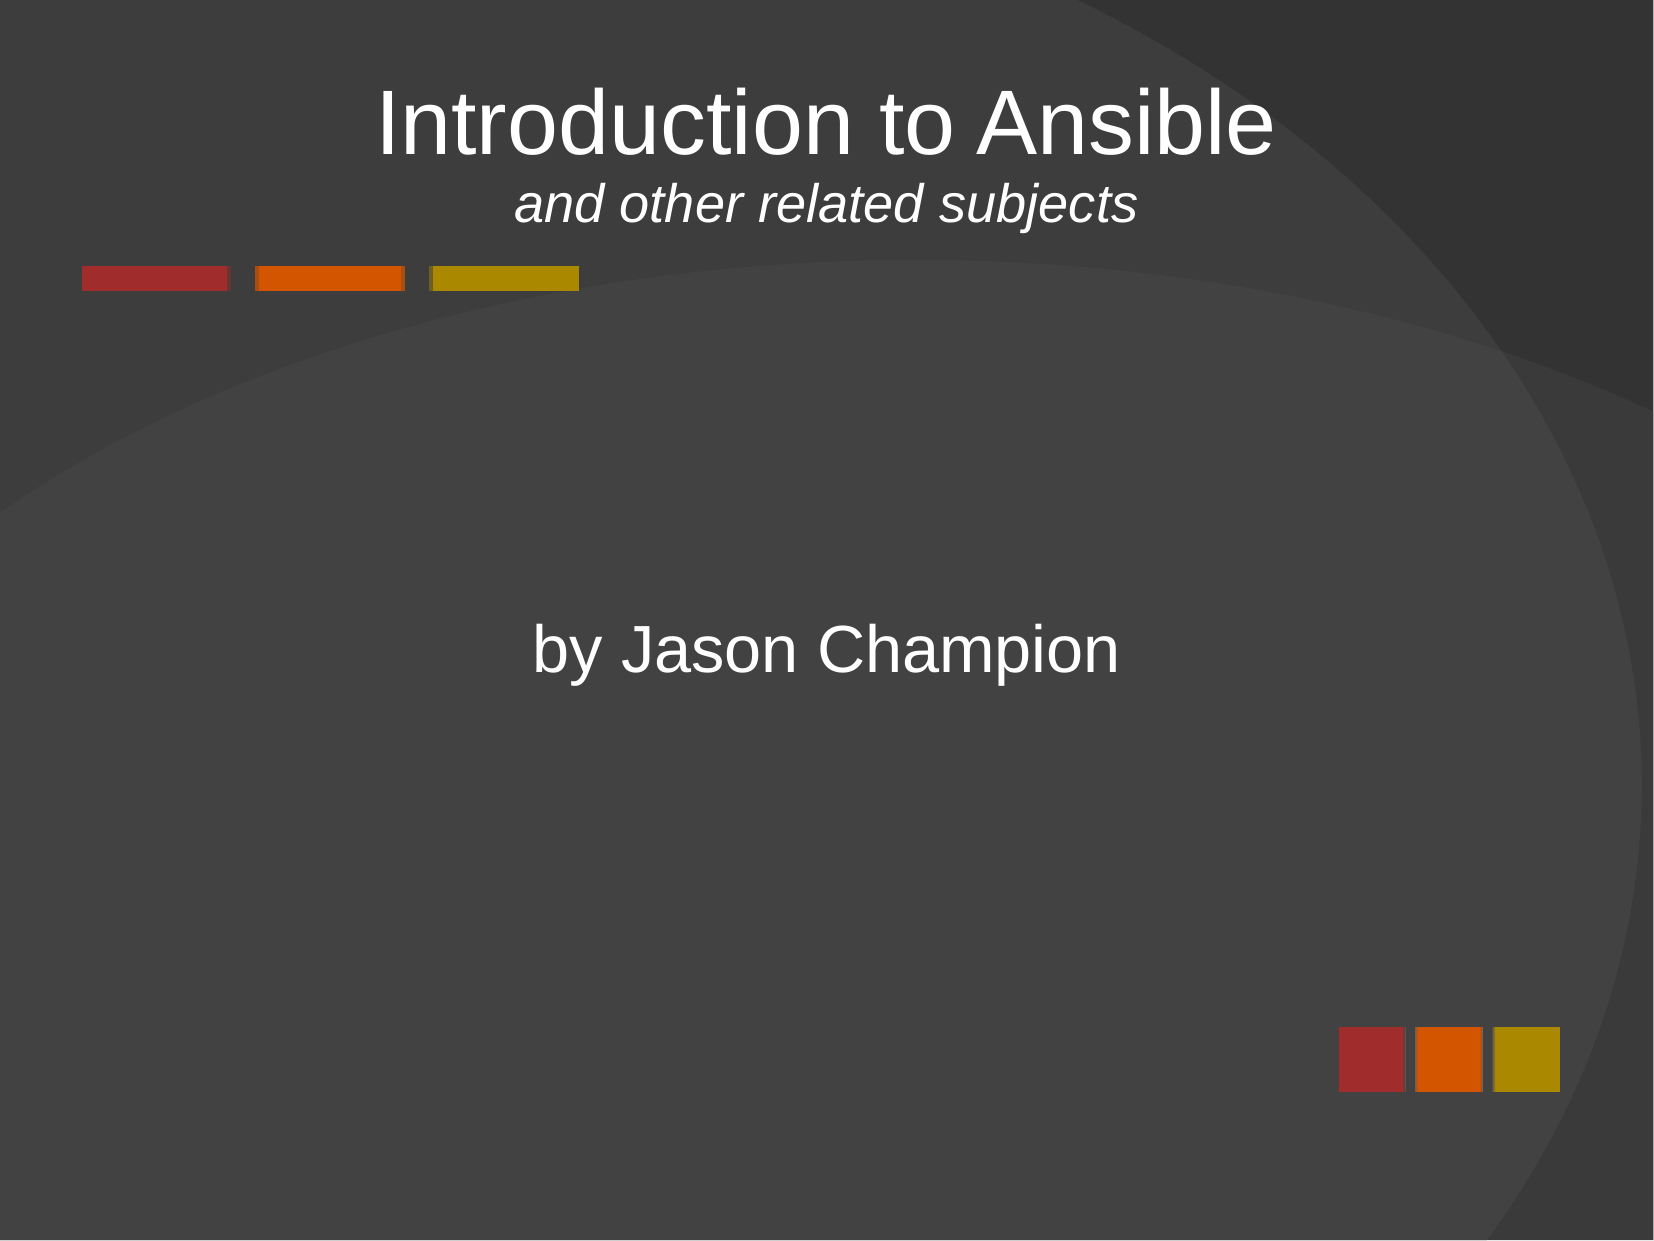

# Introduction to Ansible and other related subjects
by Jason Champion